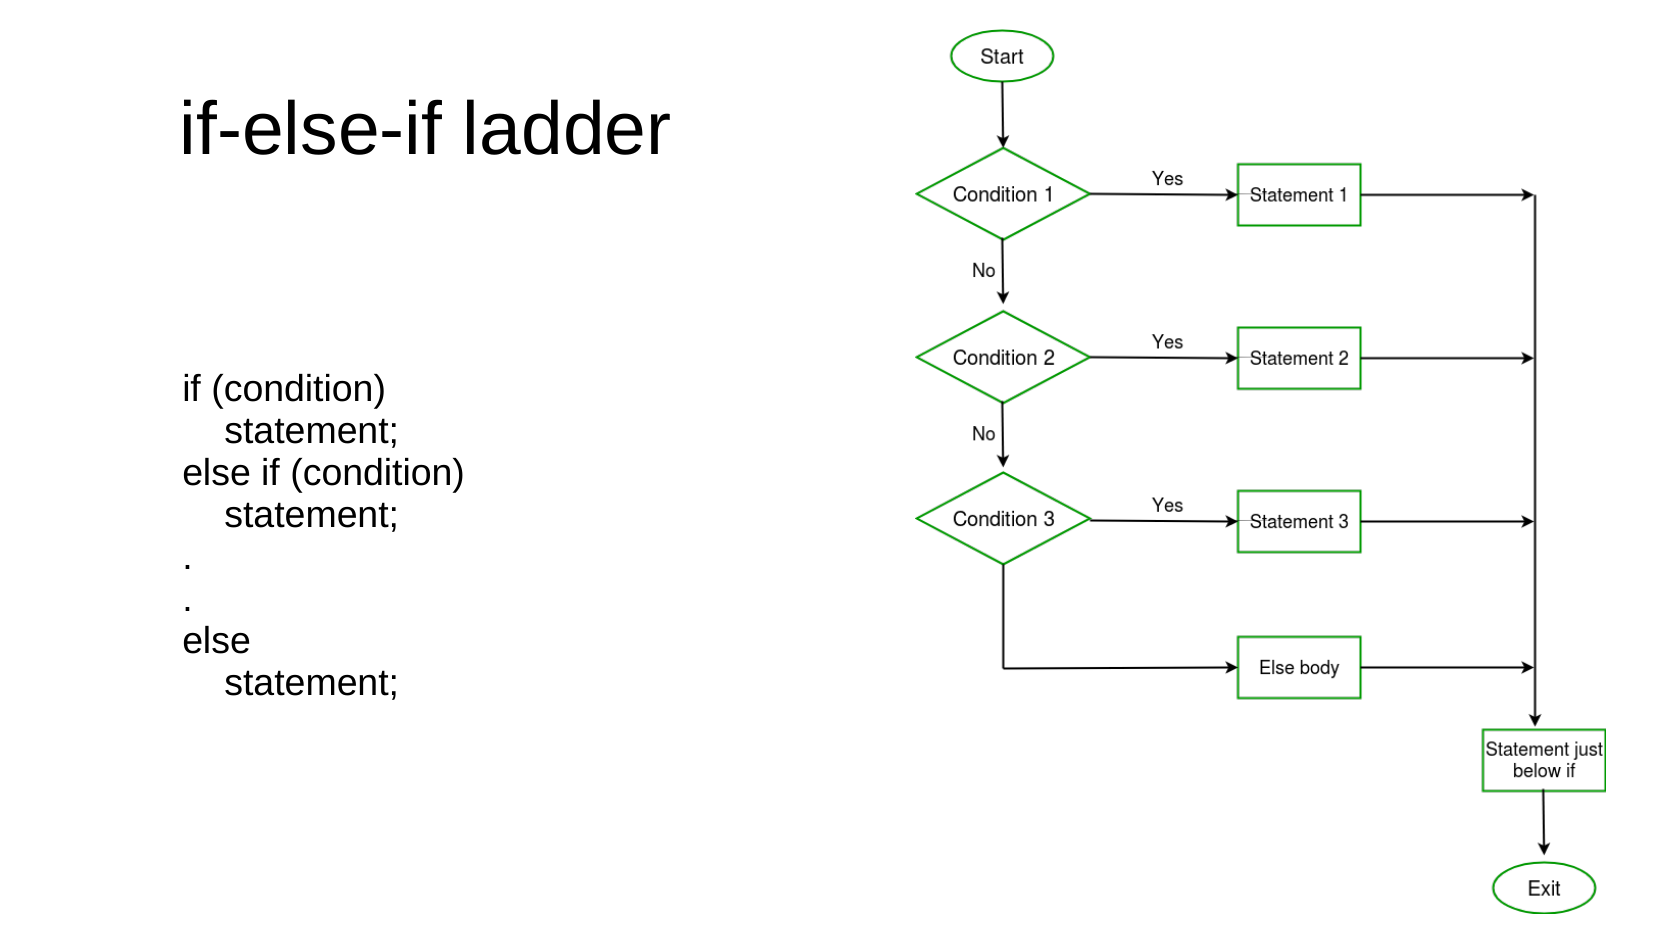

if-else-if ladder
if (condition)
 statement;
else if (condition)
 statement;
.
.
else
 statement;